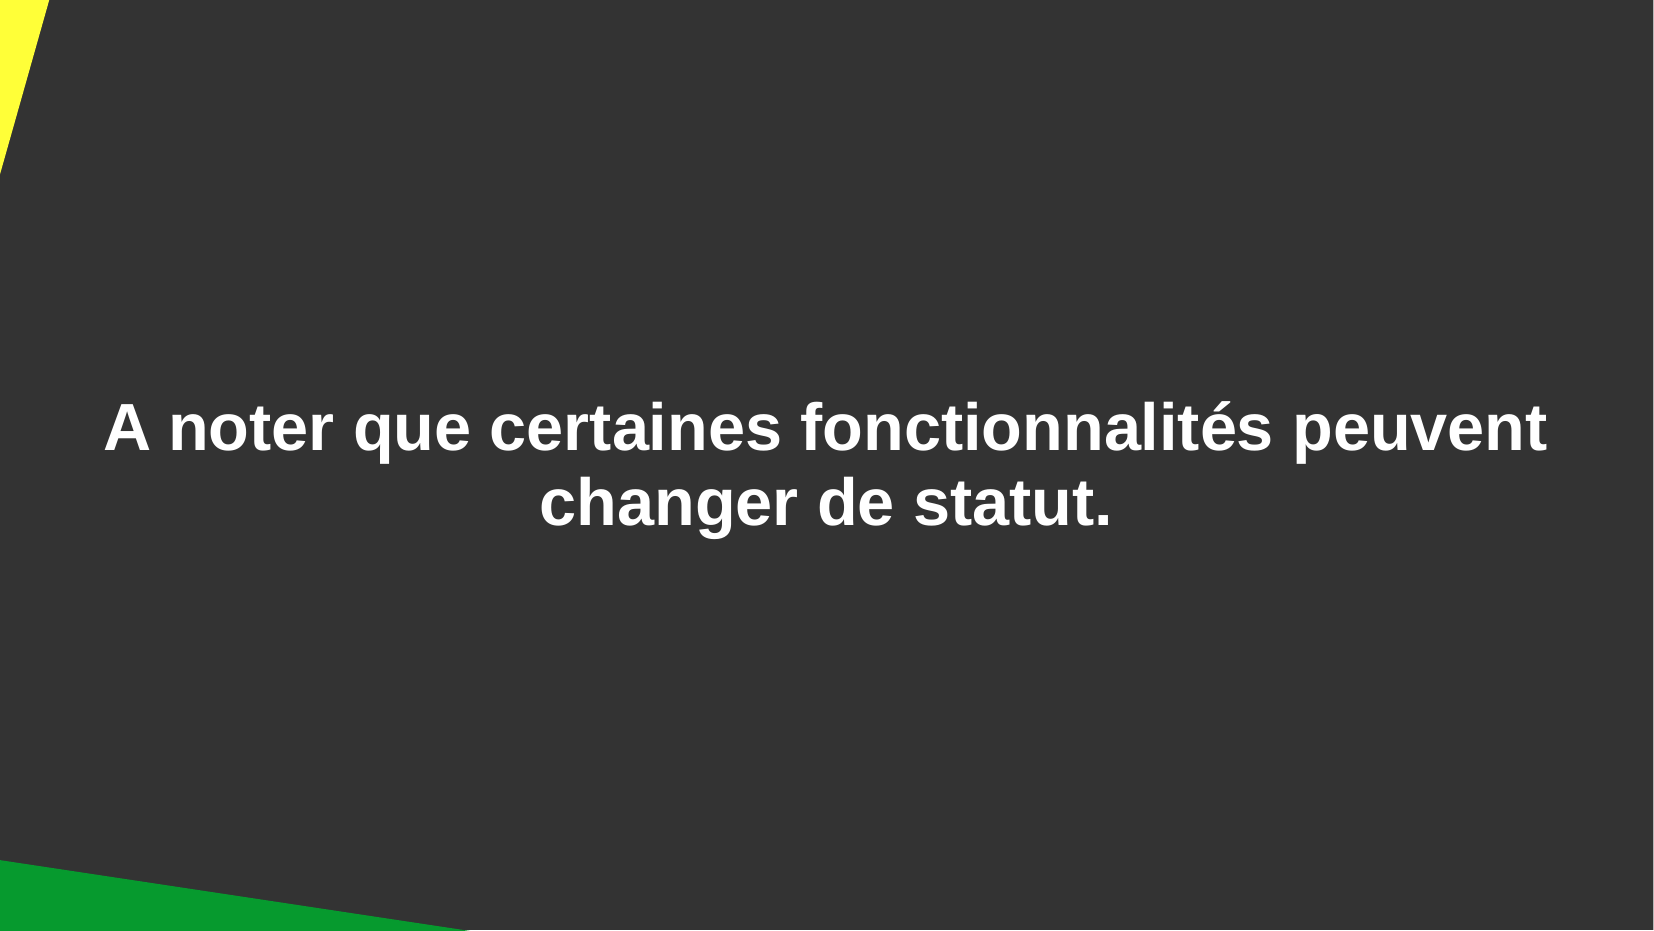

# A noter que certaines fonctionnalités peuvent changer de statut.